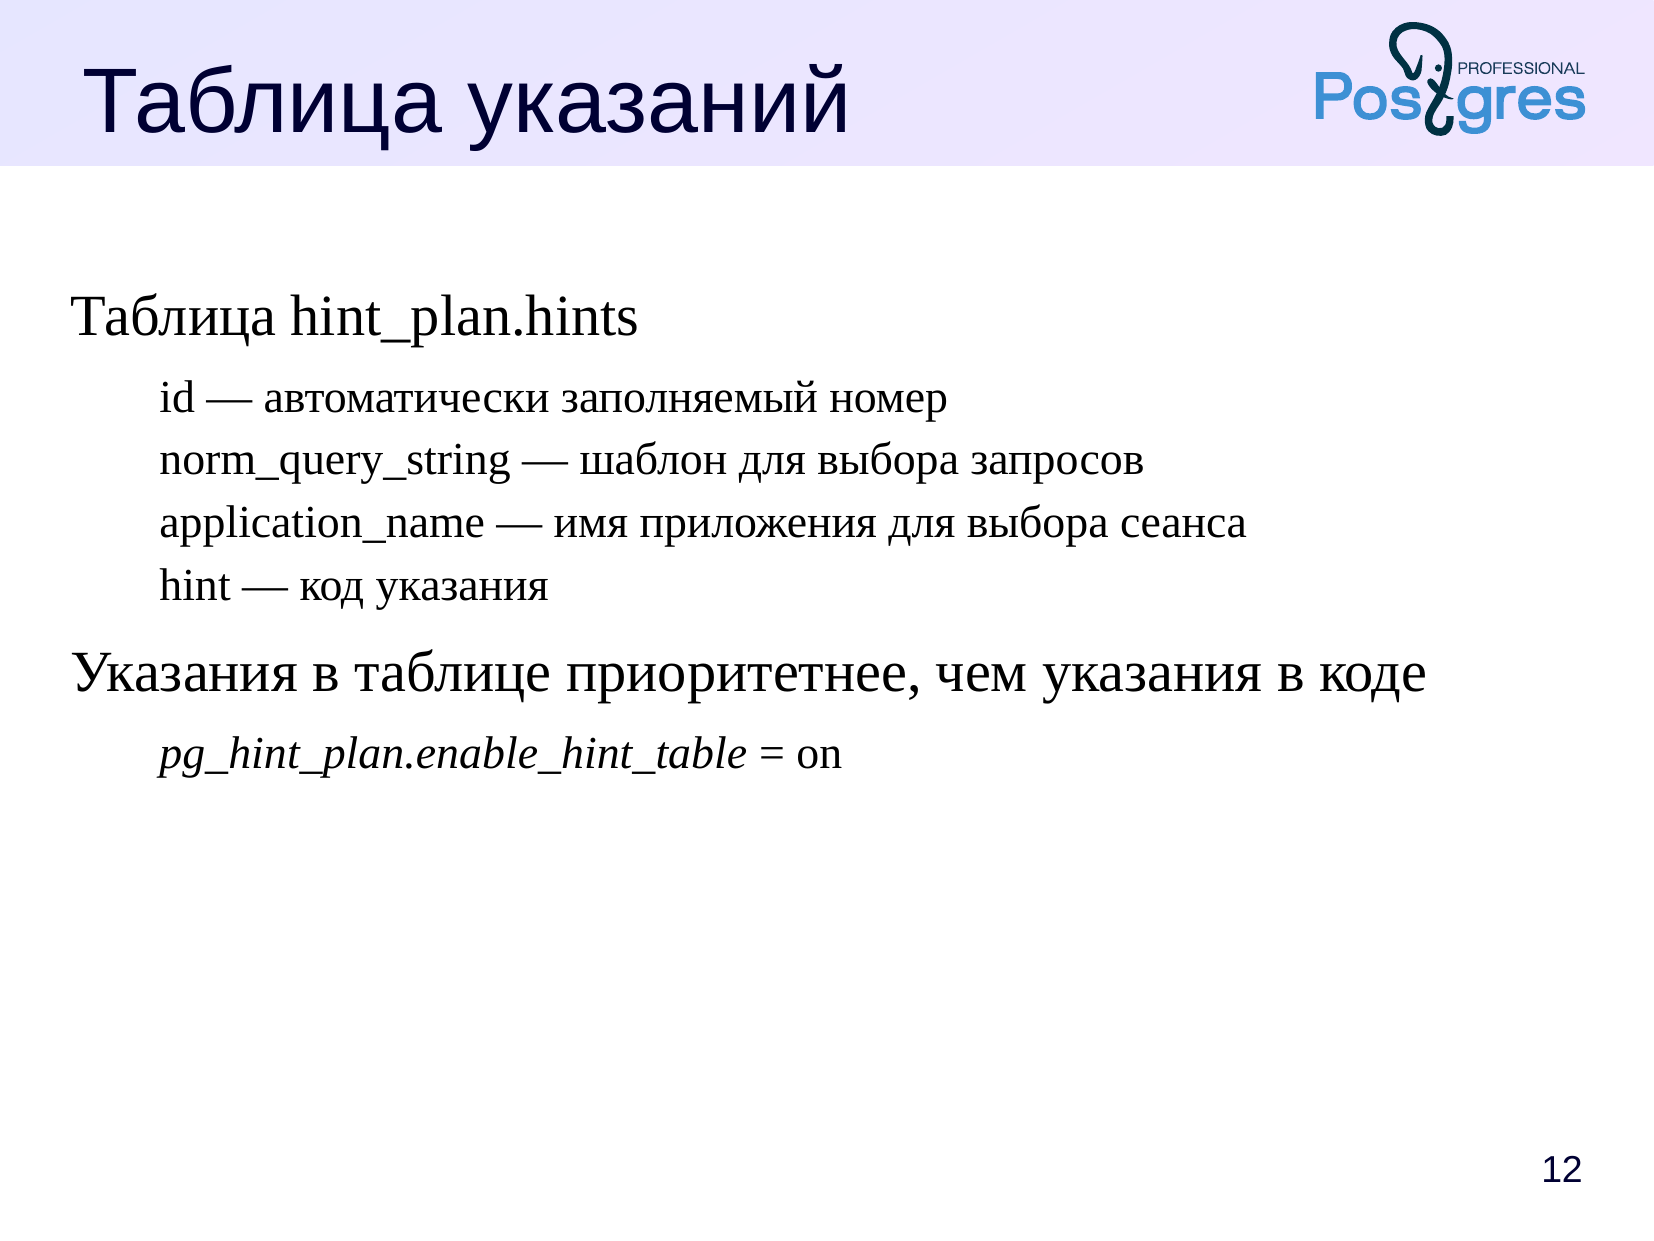

# Таблица указаний
Таблица hint_plan.hints
id — автоматически заполняемый номер
norm_query_string — шаблон для выбора запросов
application_name — имя приложения для выбора сеанса
hint — код указания
Указания в таблице приоритетнее, чем указания в коде
pg_hint_plan.enable_hint_table = on